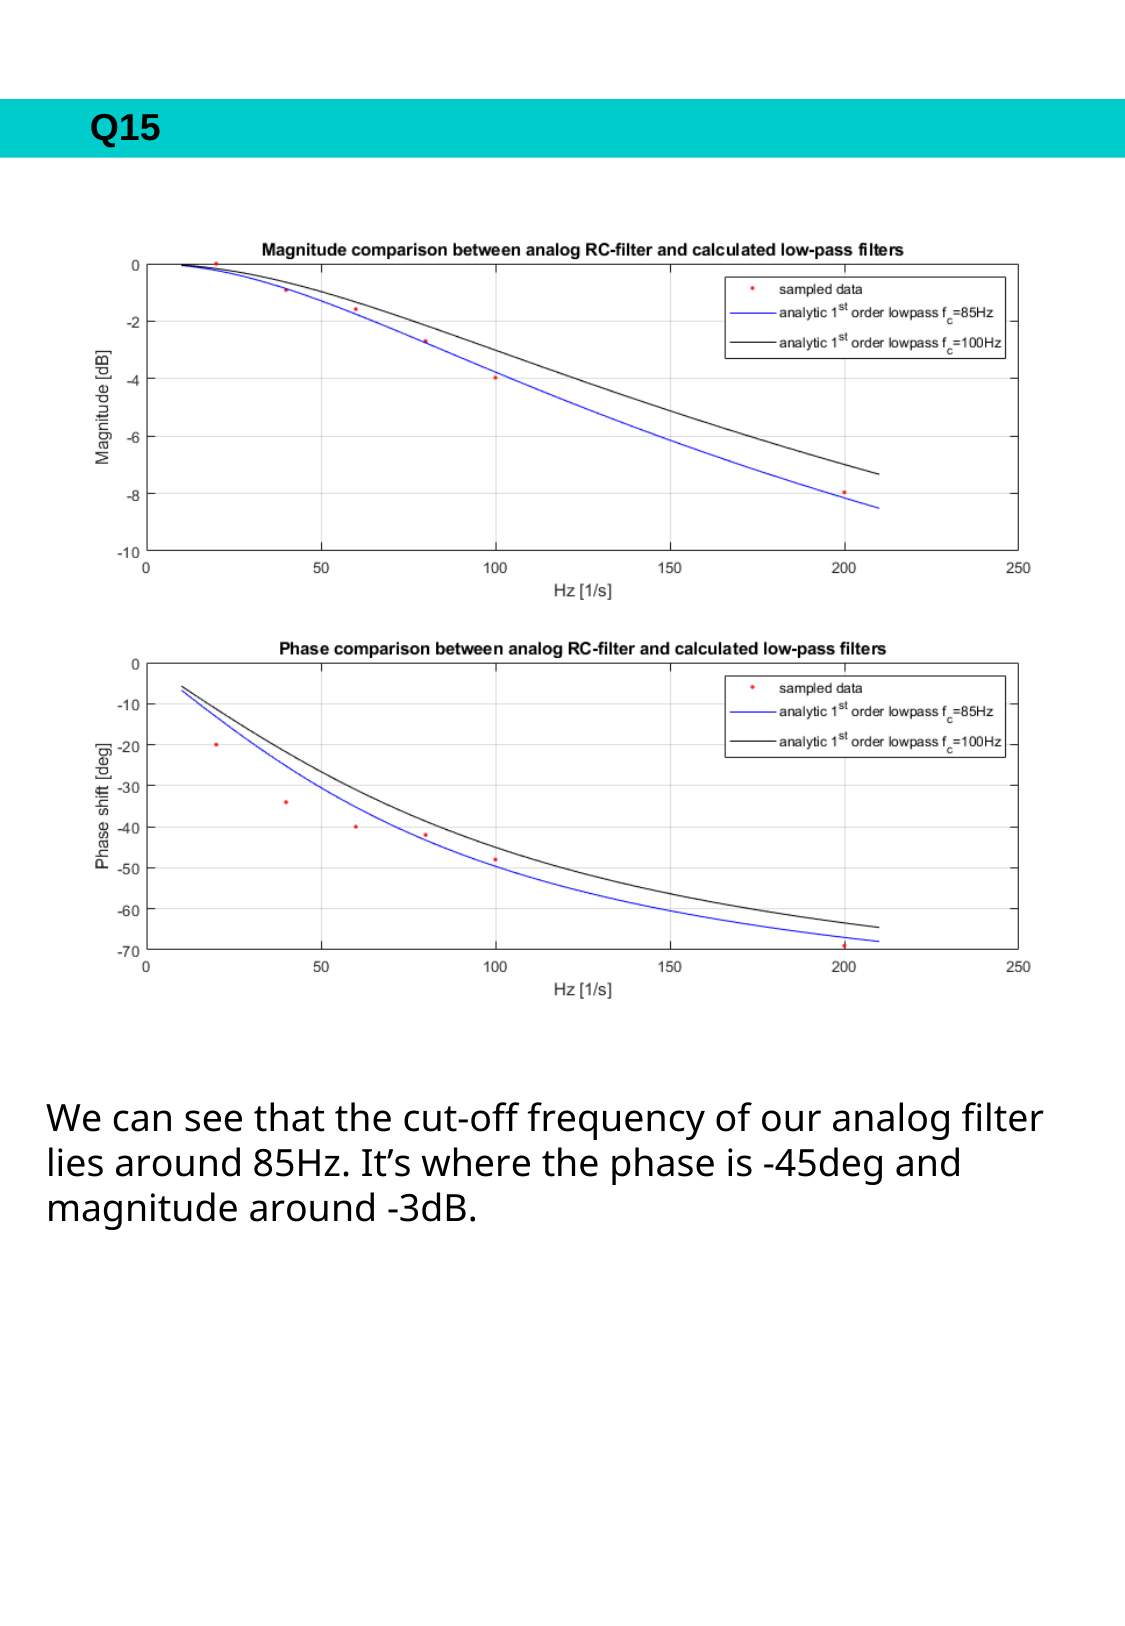

Q15
We can see that the cut-off frequency of our analog filter lies around 85Hz. It’s where the phase is -45deg and magnitude around -3dB.